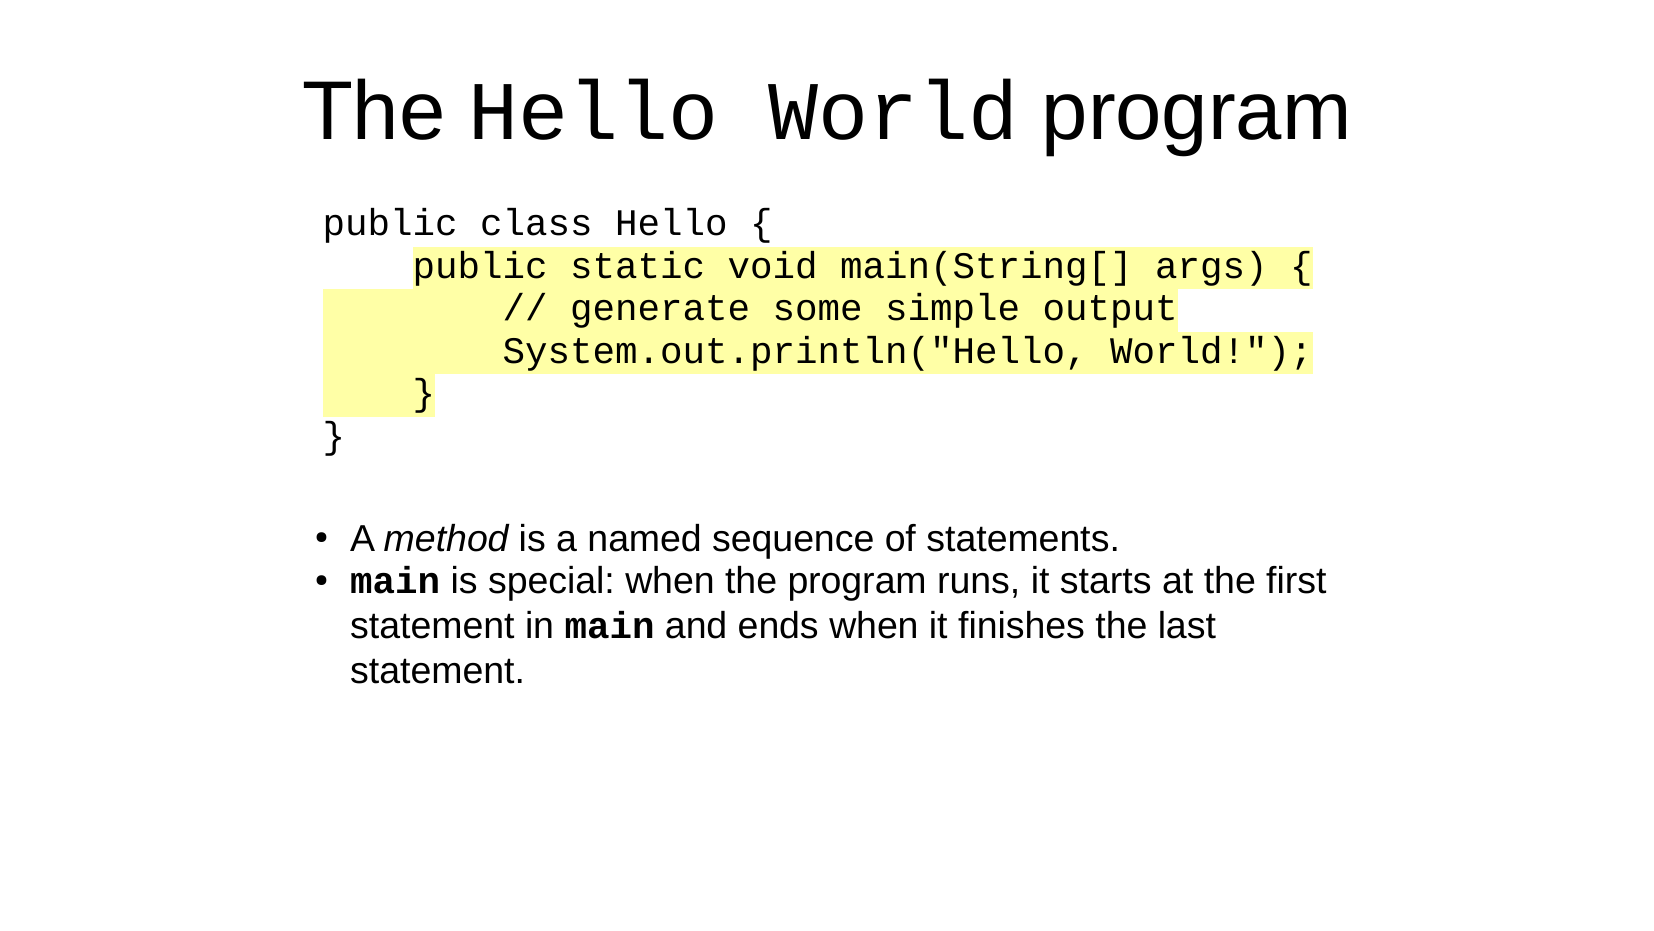

# The Hello World program
public class Hello {
 public static void main(String[] args) {
 // generate some simple output
 System.out.println("Hello, World!");
 }
}
A method is a named sequence of statements.
main is special: when the program runs, it starts at the first statement in main and ends when it finishes the last statement.